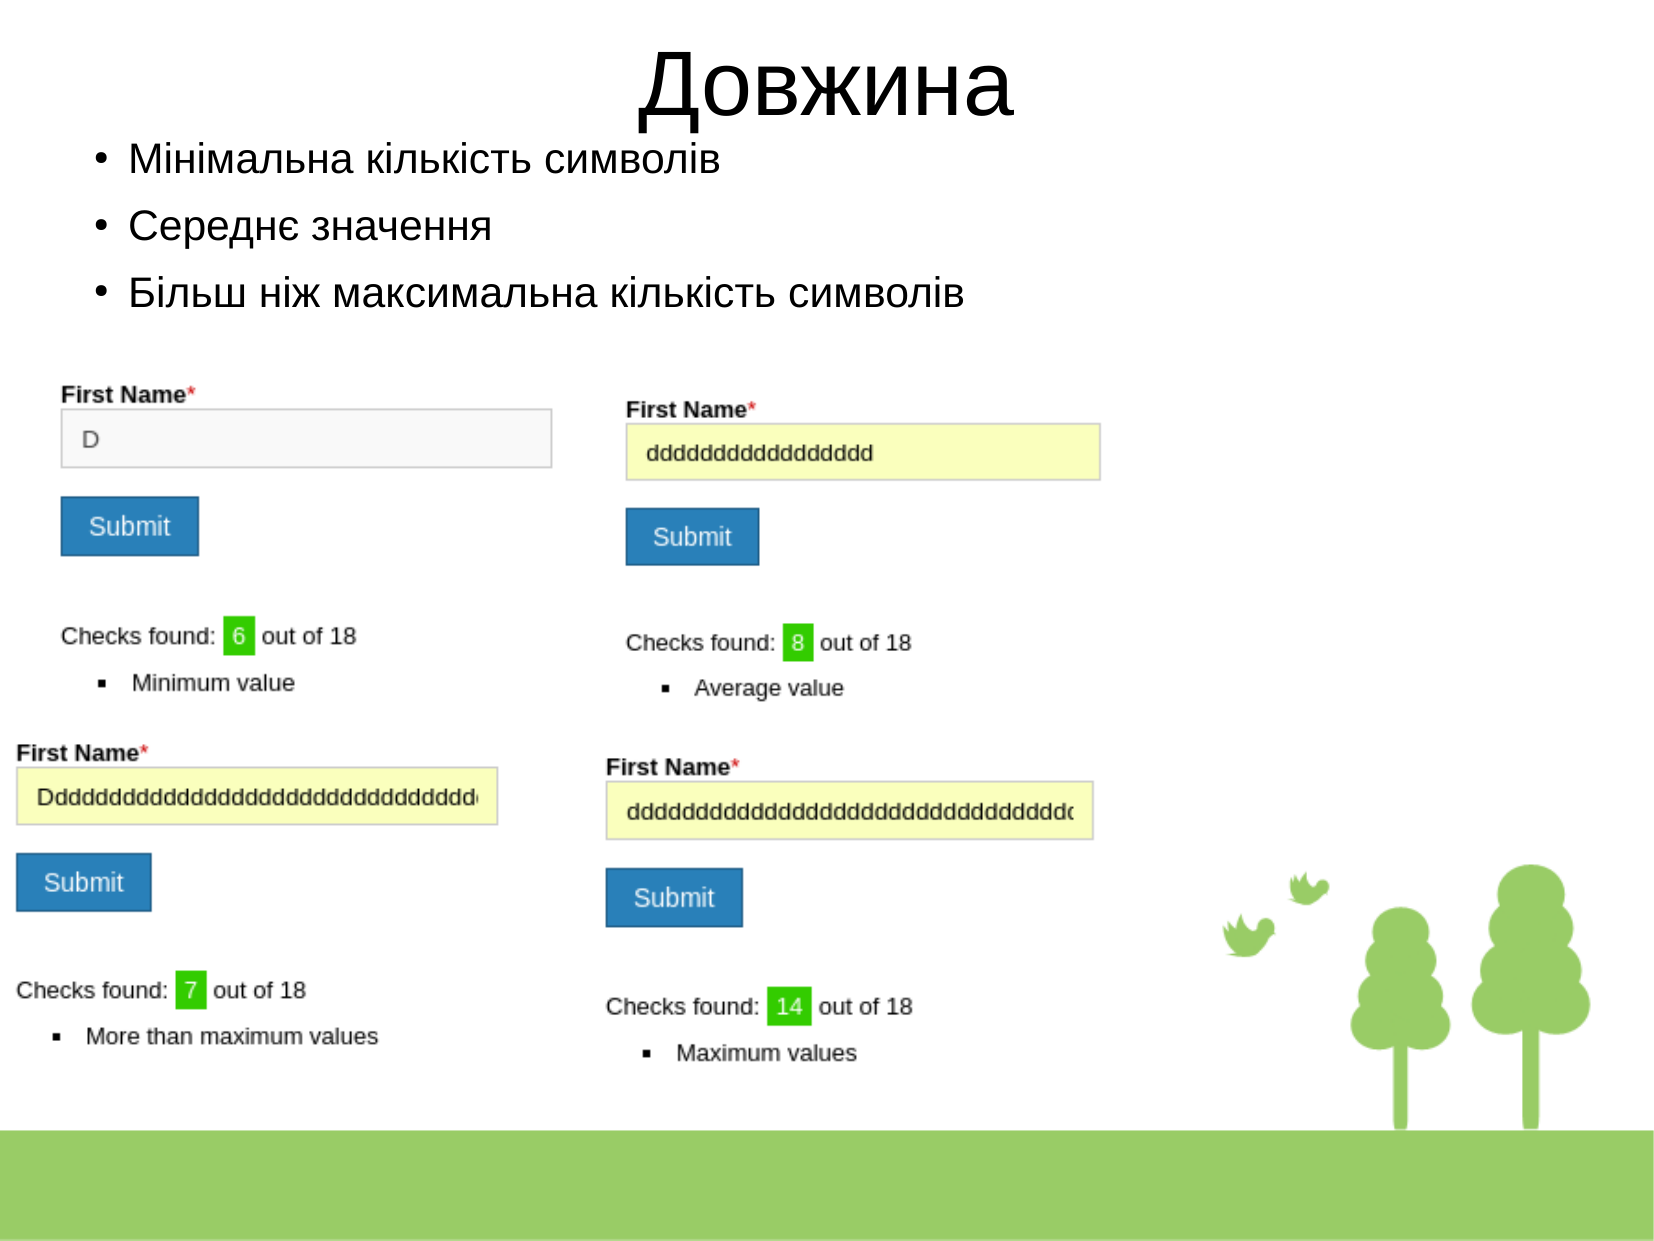

# Довжина
Мінімальна кількість символів
Середнє значення
Більш ніж максимальна кількість символів